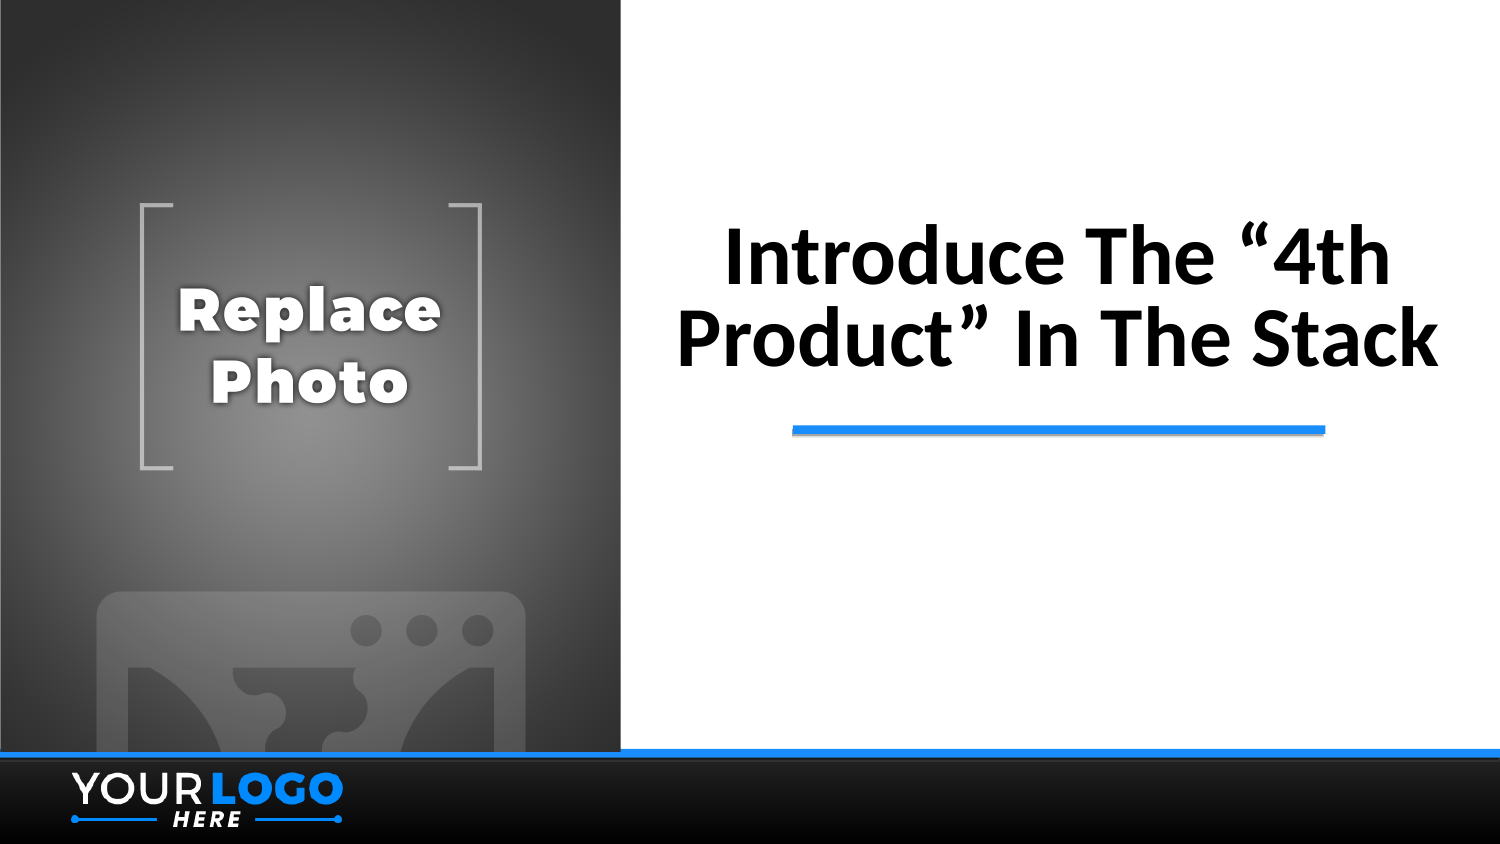

Introduce The “4th Product” In The Stack